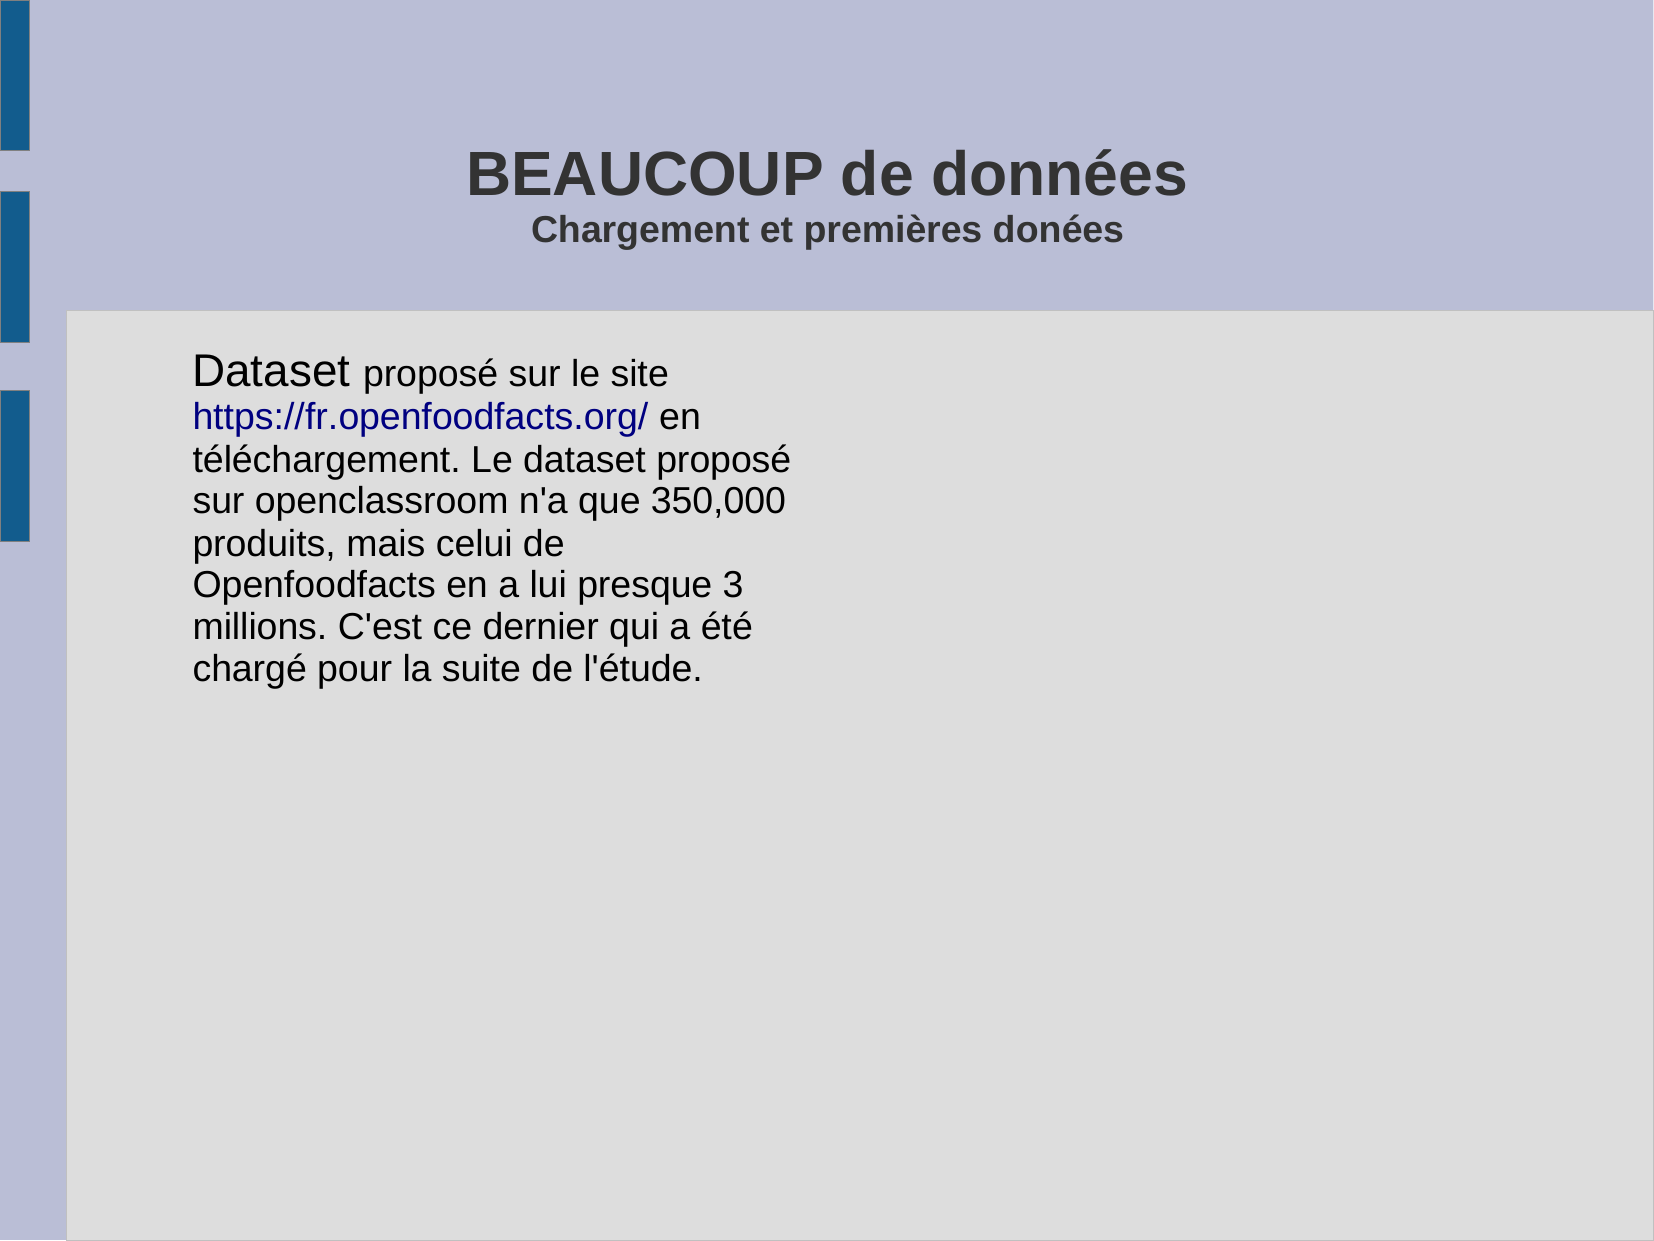

# BEAUCOUP de données Chargement et premières donées
Dataset proposé sur le site https://fr.openfoodfacts.org/ en téléchargement. Le dataset proposé sur openclassroom n'a que 350,000 produits, mais celui de Openfoodfacts en a lui presque 3 millions. C'est ce dernier qui a été chargé pour la suite de l'étude.